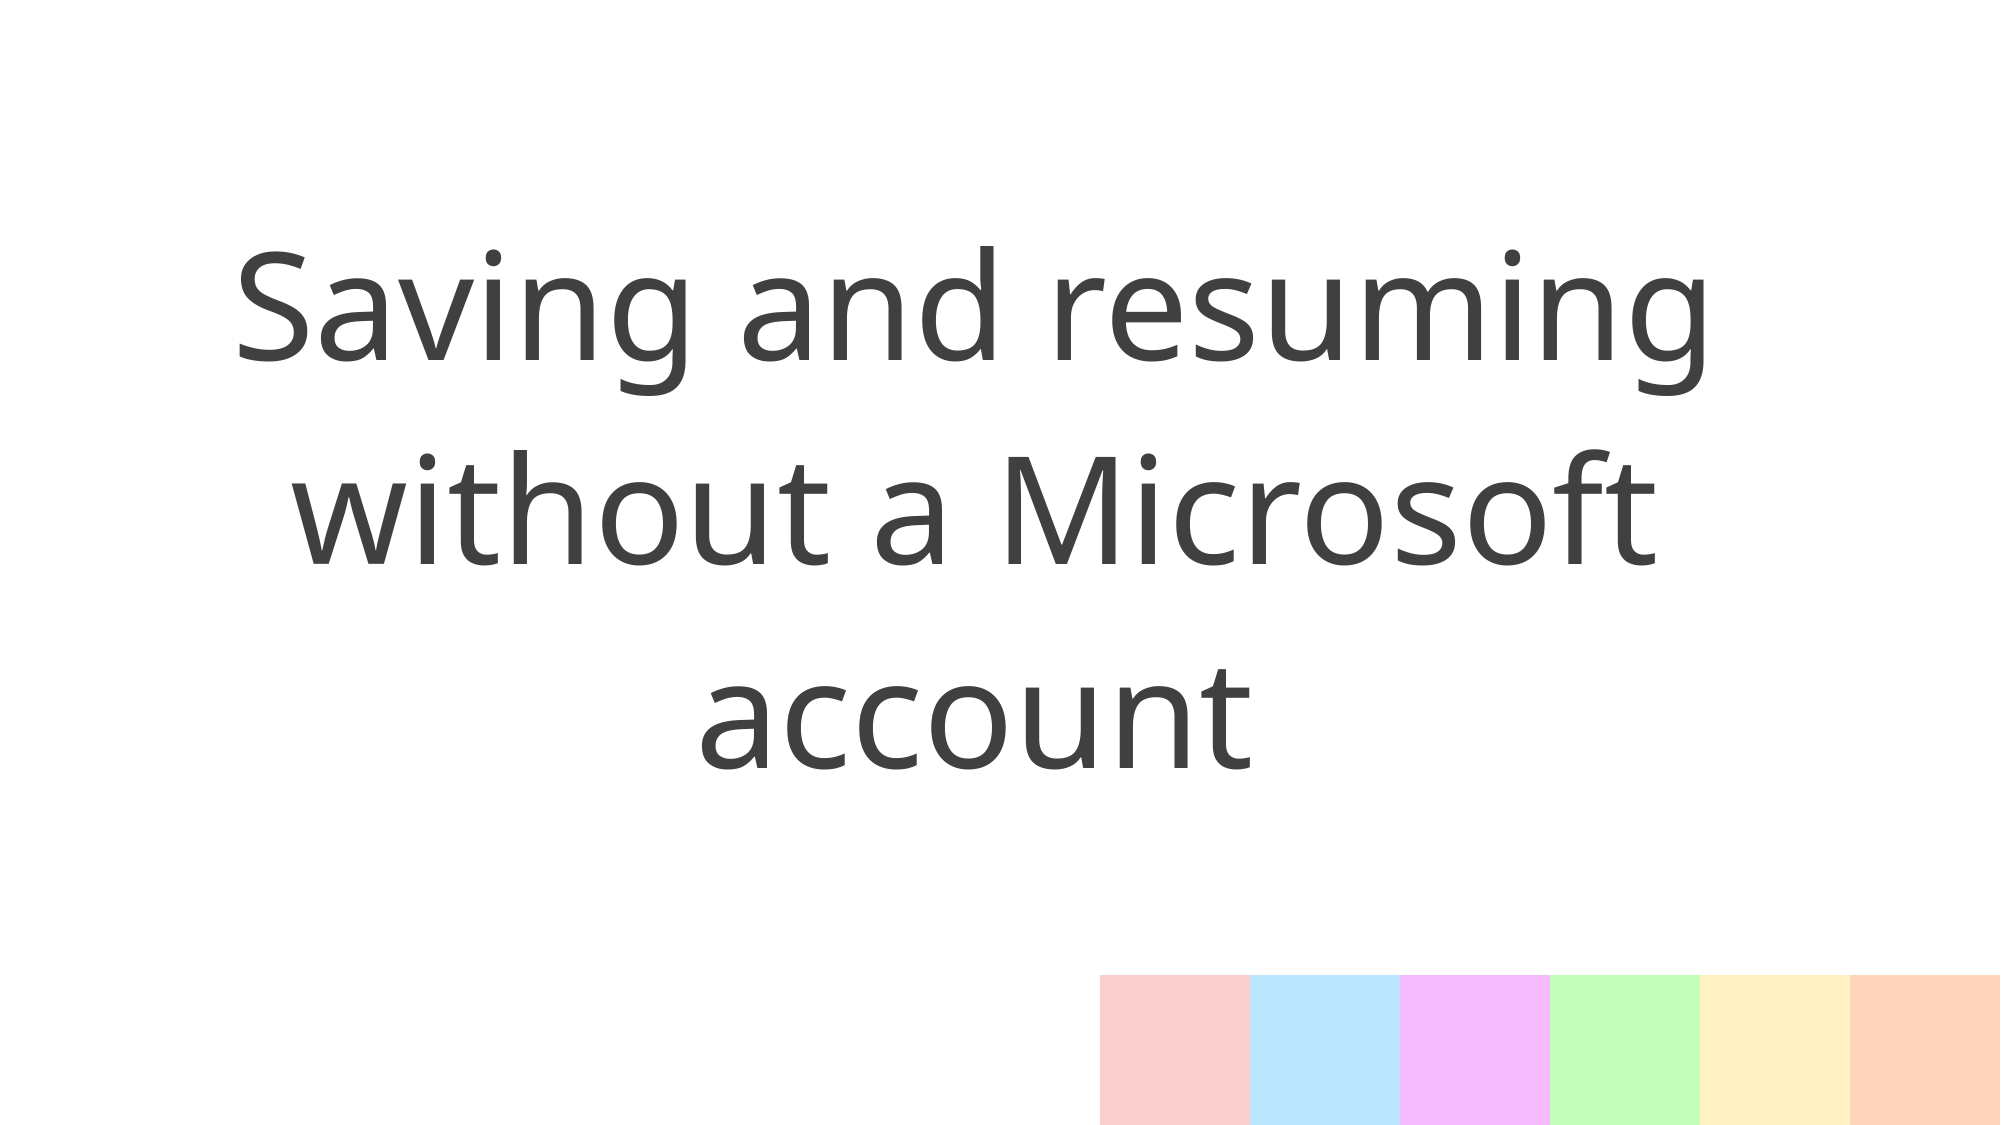

# Saving and resuming without a Microsoft account